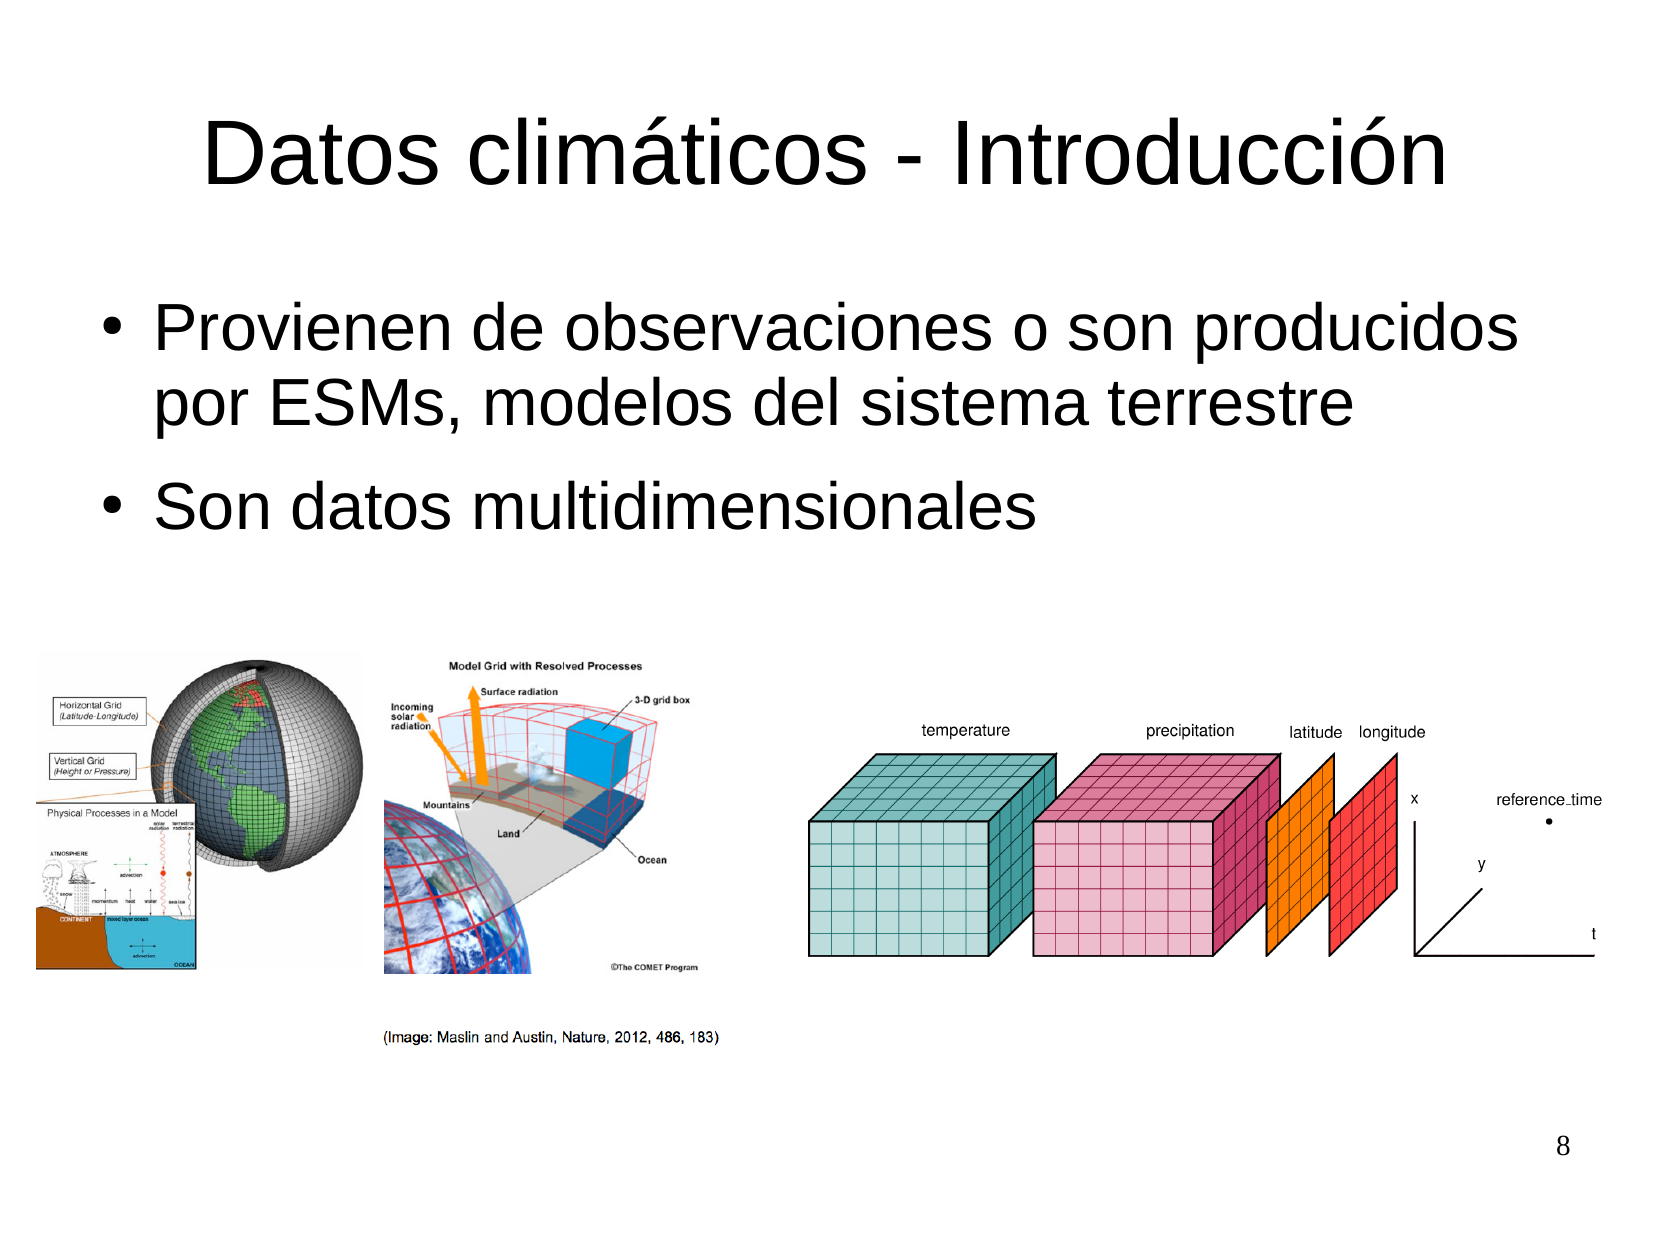

# Datos climáticos - Introducción
Provienen de observaciones o son producidos por ESMs, modelos del sistema terrestre
Son datos multidimensionales
8